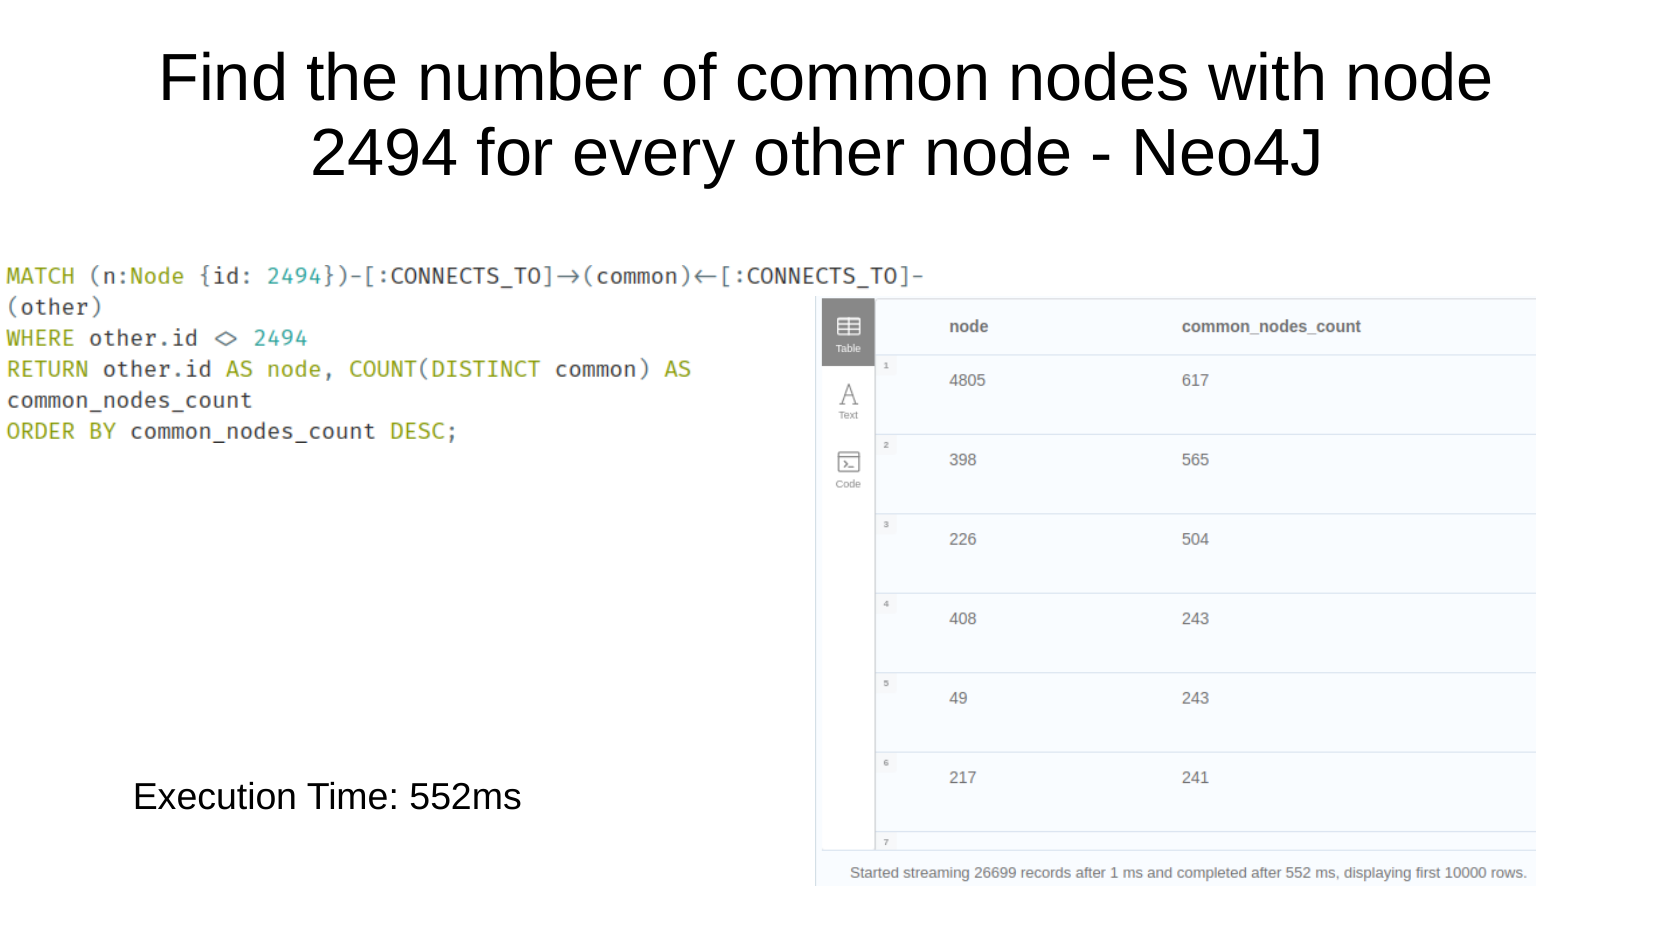

# Find the number of common nodes with node 2494 for every other node - Neo4J
Execution Time: 552ms